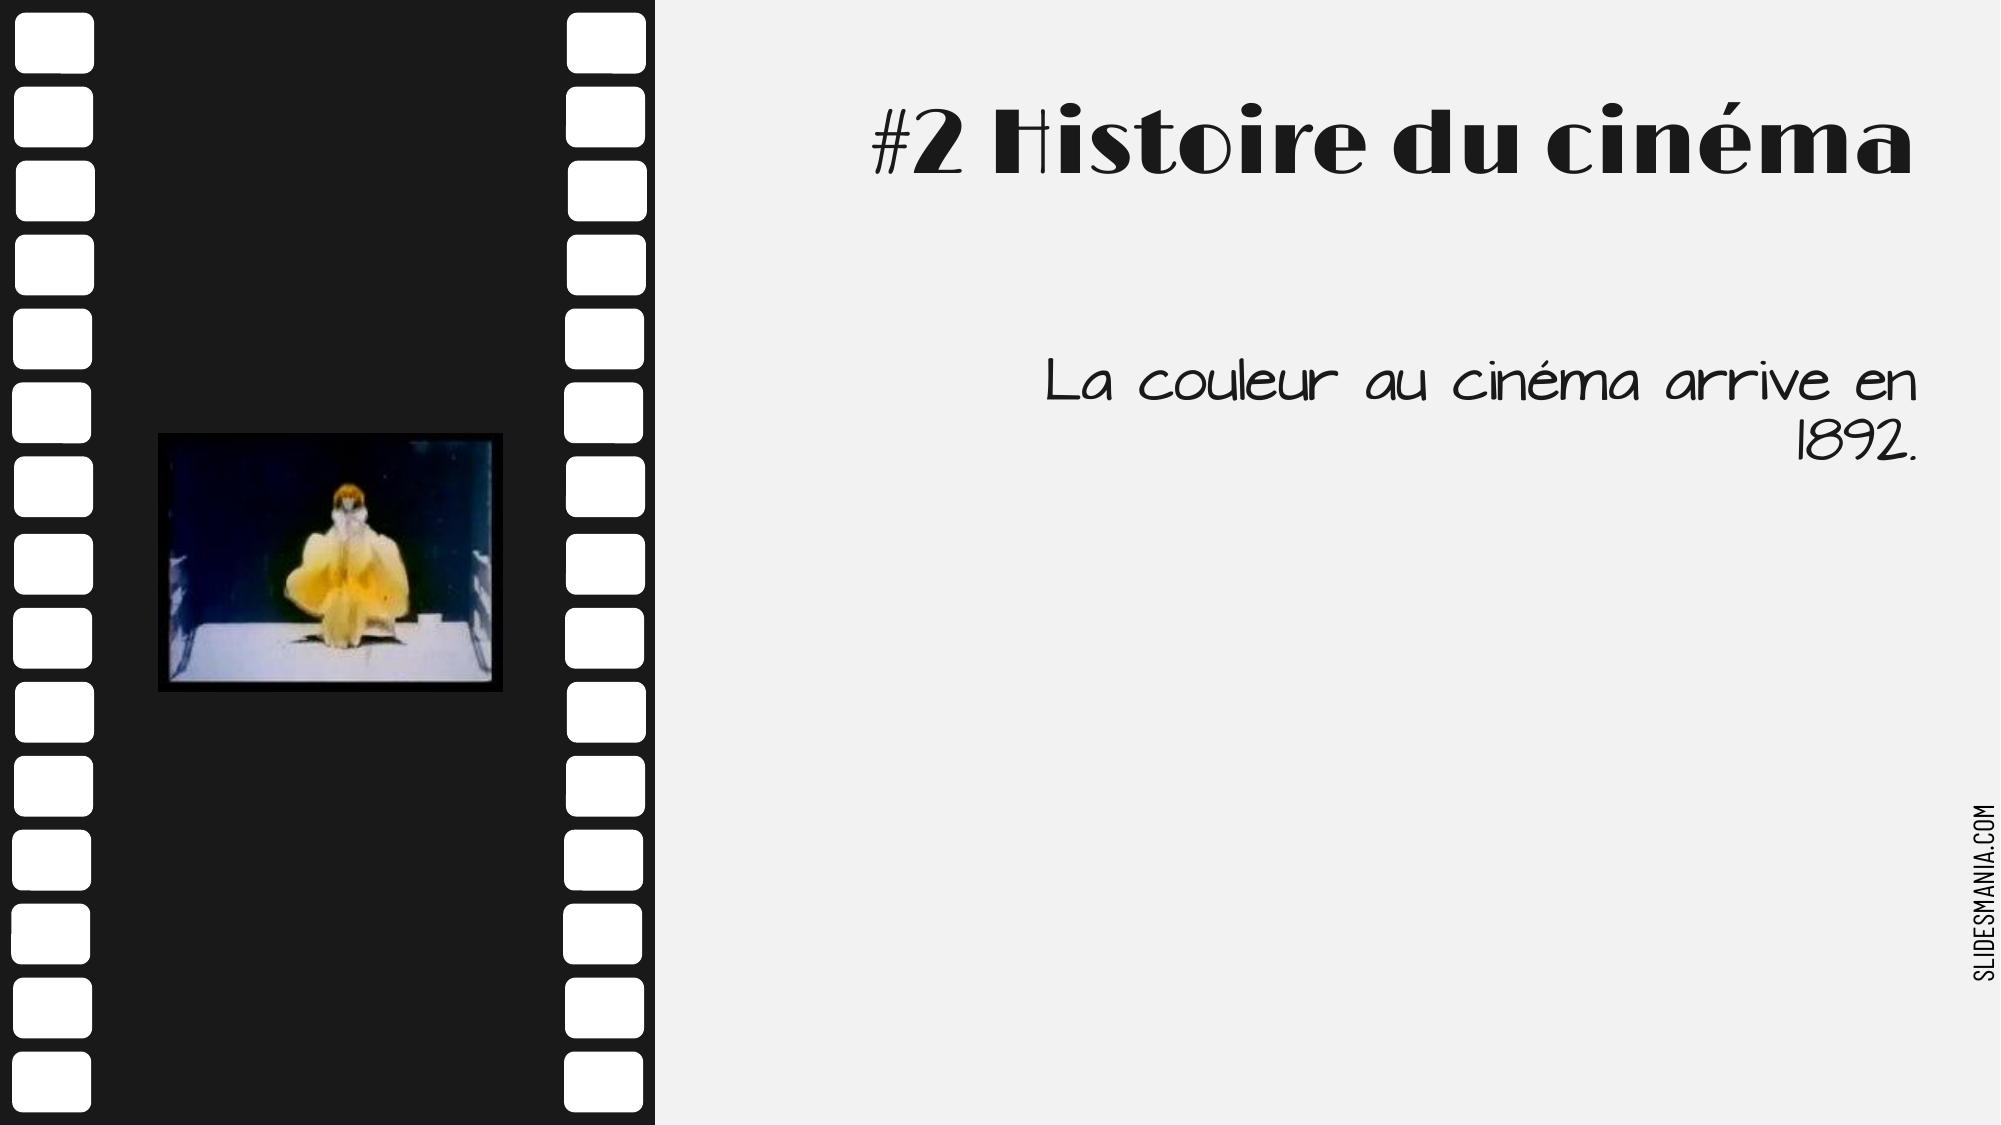

#2 Histoire du cinéma
La couleur au cinéma arrive en 1892.